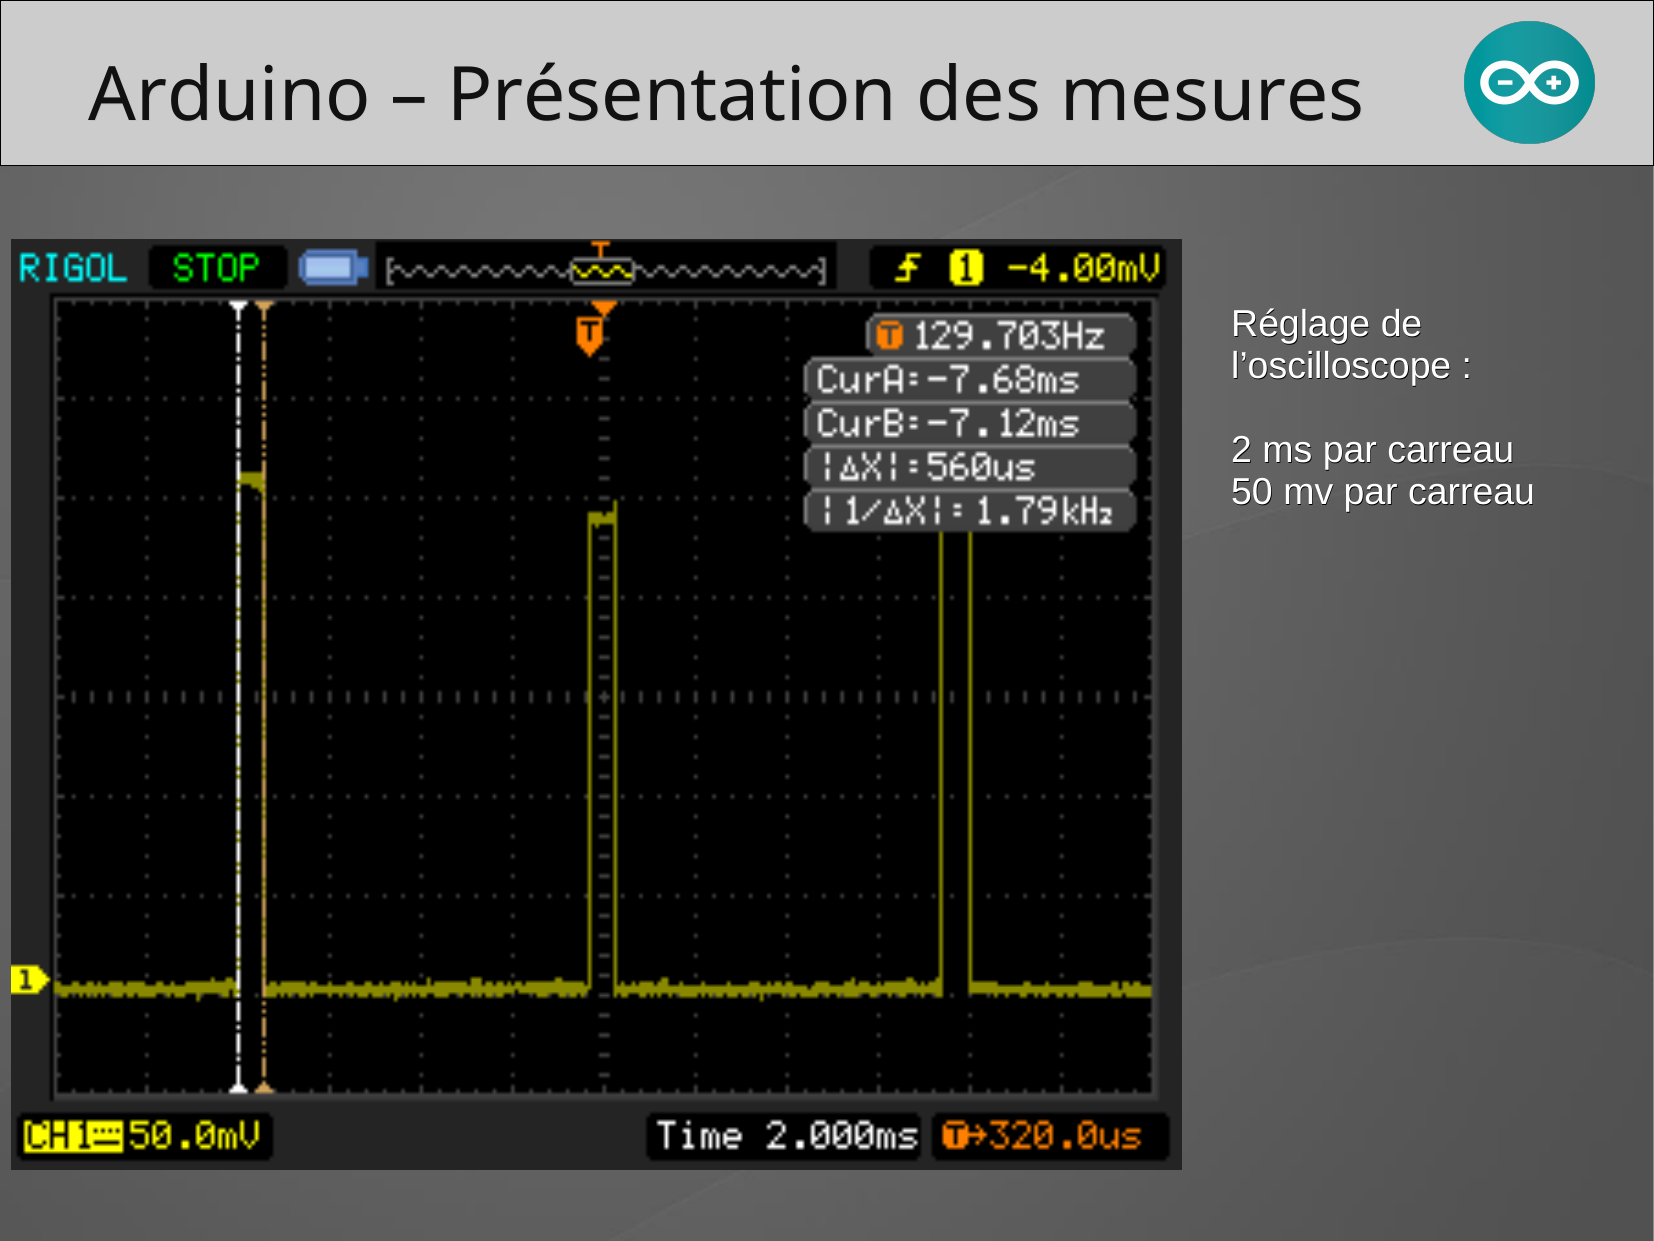

Arduino – Présentation des mesures
Réglage de l’oscilloscope :
2 ms par carreau
50 mv par carreau